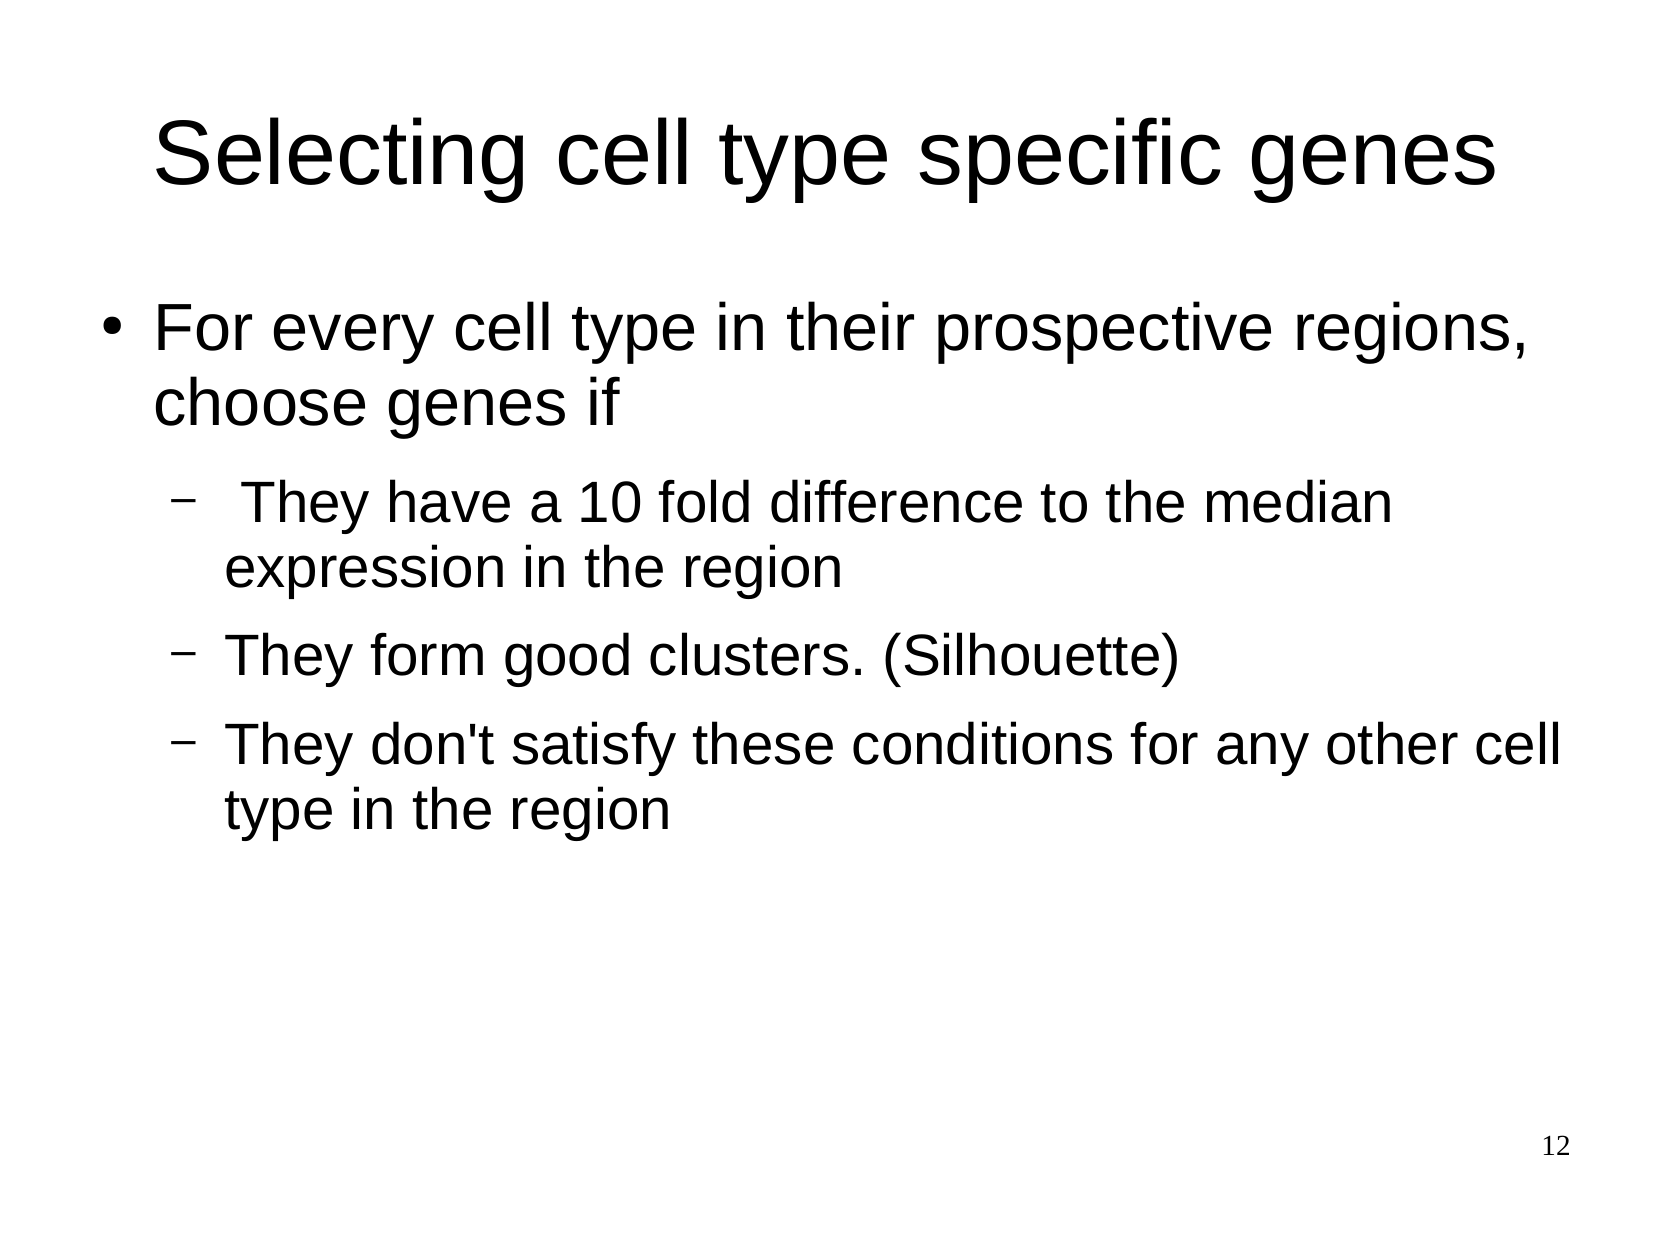

Selecting cell type specific genes
# For every cell type in their prospective regions, choose genes if
 They have a 10 fold difference to the median expression in the region
They form good clusters. (Silhouette)
They don't satisfy these conditions for any other cell type in the region
12